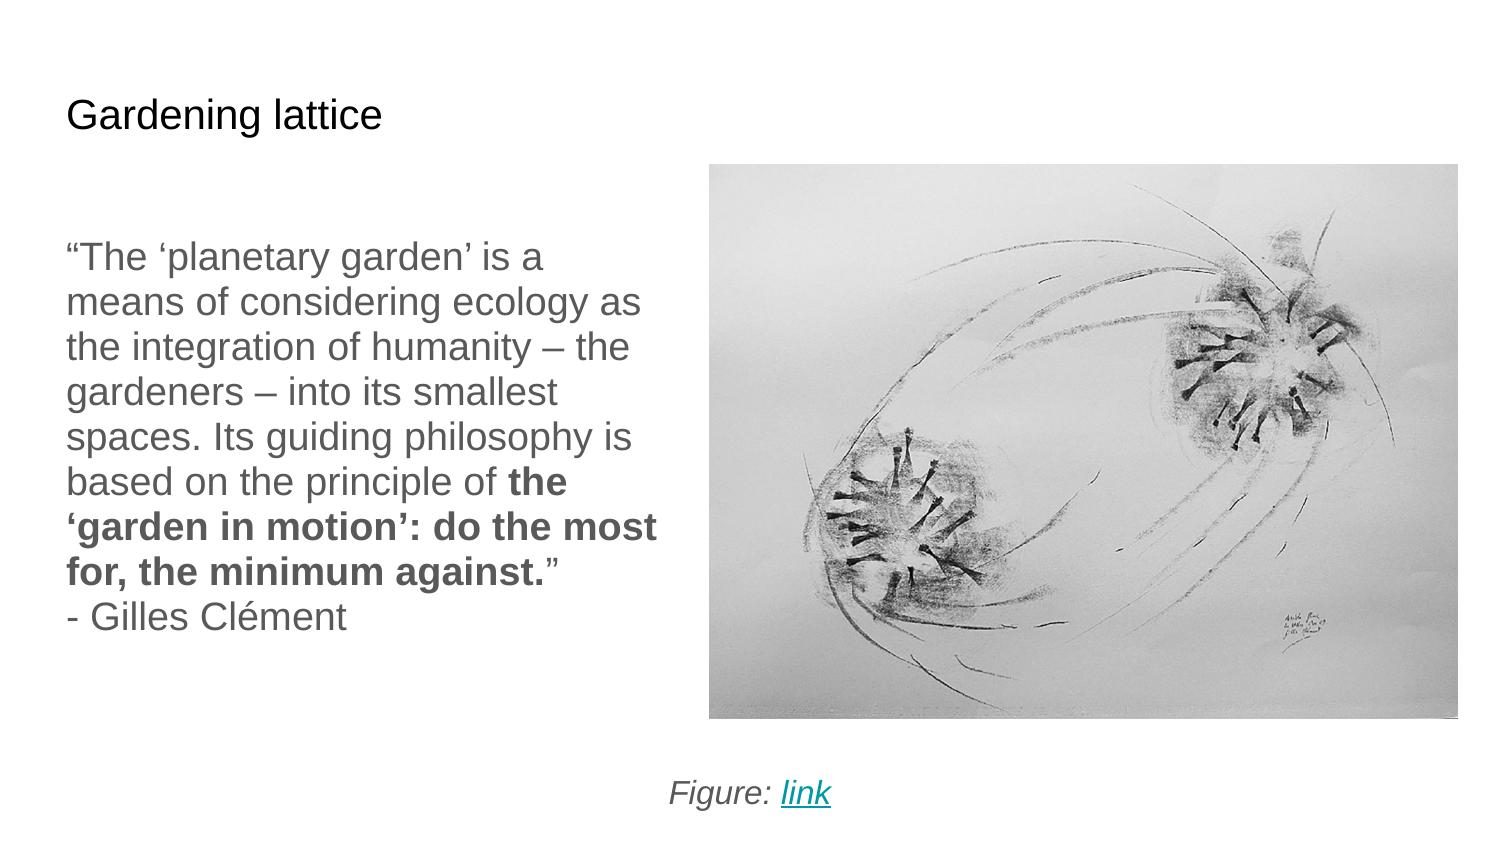

Gardening lattice
“The ‘planetary garden’ is a means of considering ecology as the integration of humanity – the gardeners – into its smallest spaces. Its guiding philosophy is based on the principle of the ‘garden in motion’: do the most for, the minimum against.”
- Gilles Clément
# Figure: link